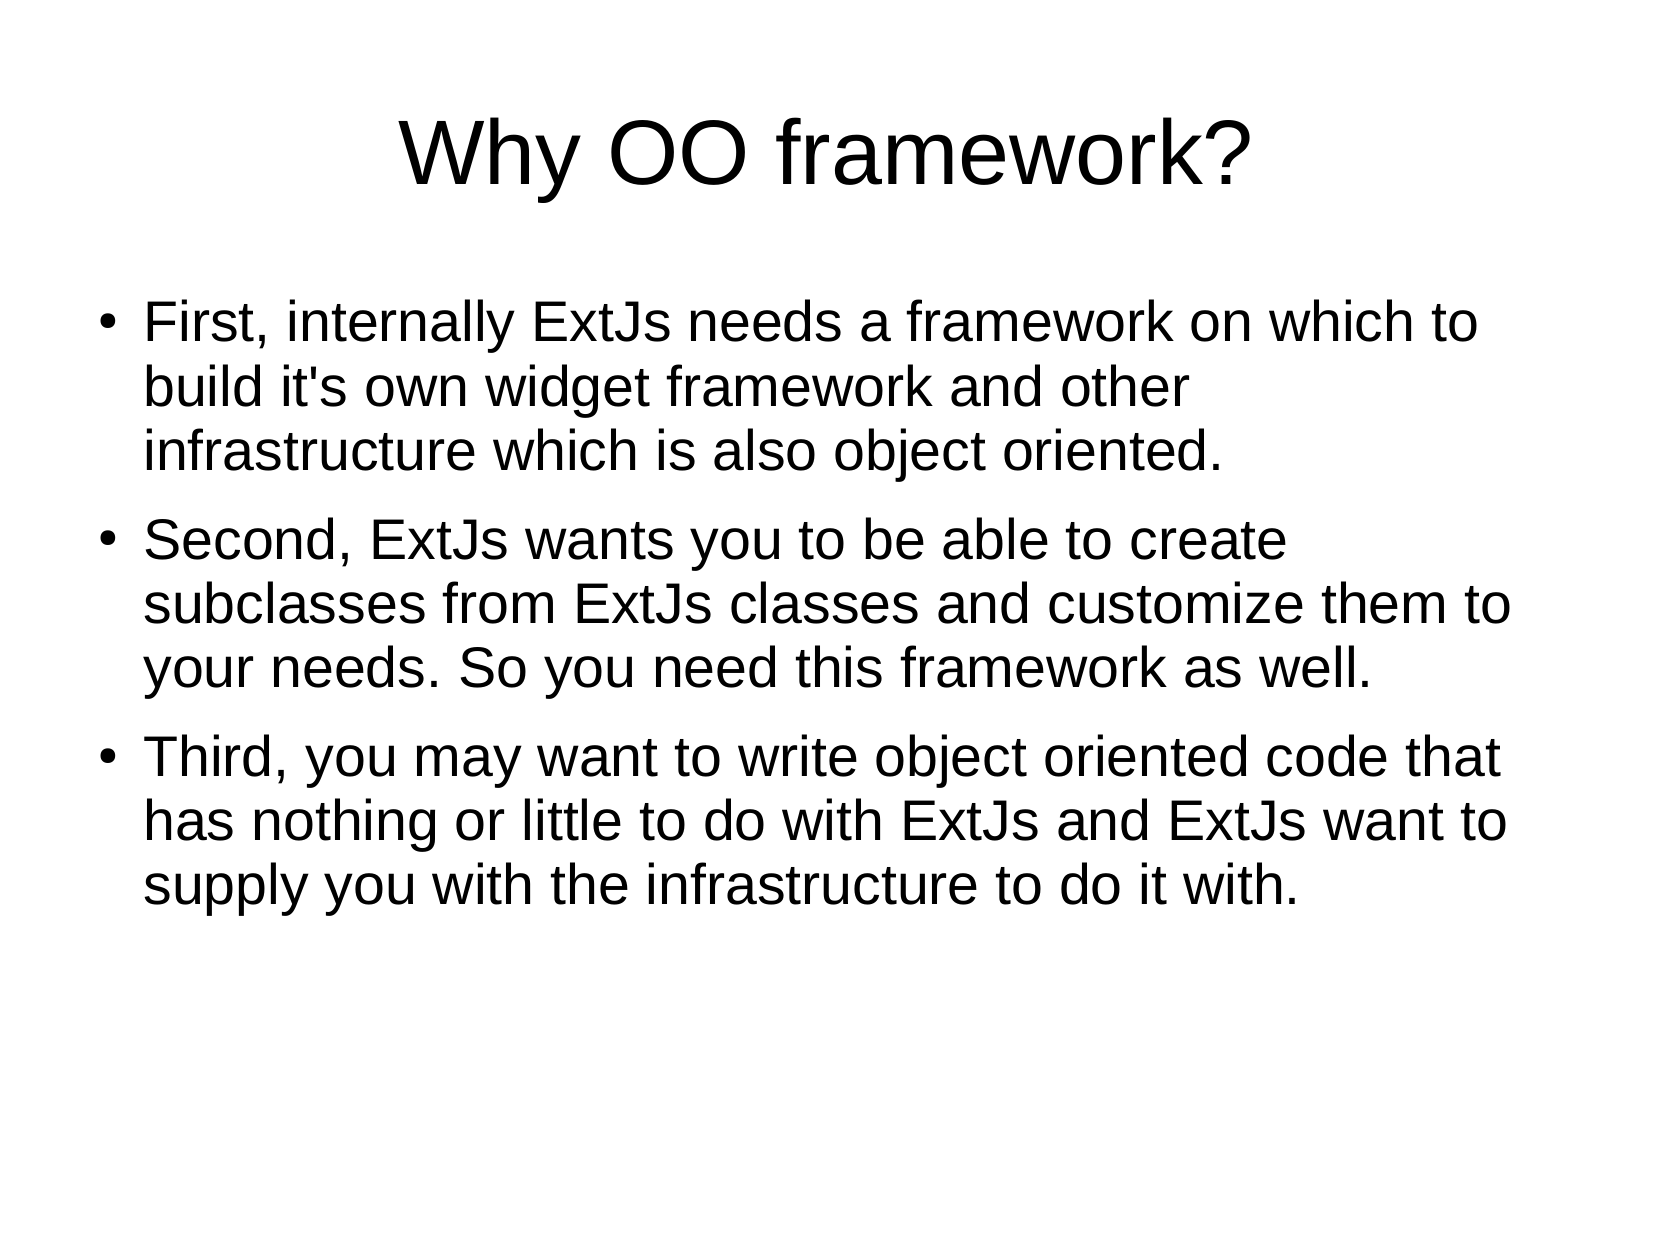

# Why OO framework?
First, internally ExtJs needs a framework on which to build it's own widget framework and other infrastructure which is also object oriented.
Second, ExtJs wants you to be able to create subclasses from ExtJs classes and customize them to your needs. So you need this framework as well.
Third, you may want to write object oriented code that has nothing or little to do with ExtJs and ExtJs want to supply you with the infrastructure to do it with.